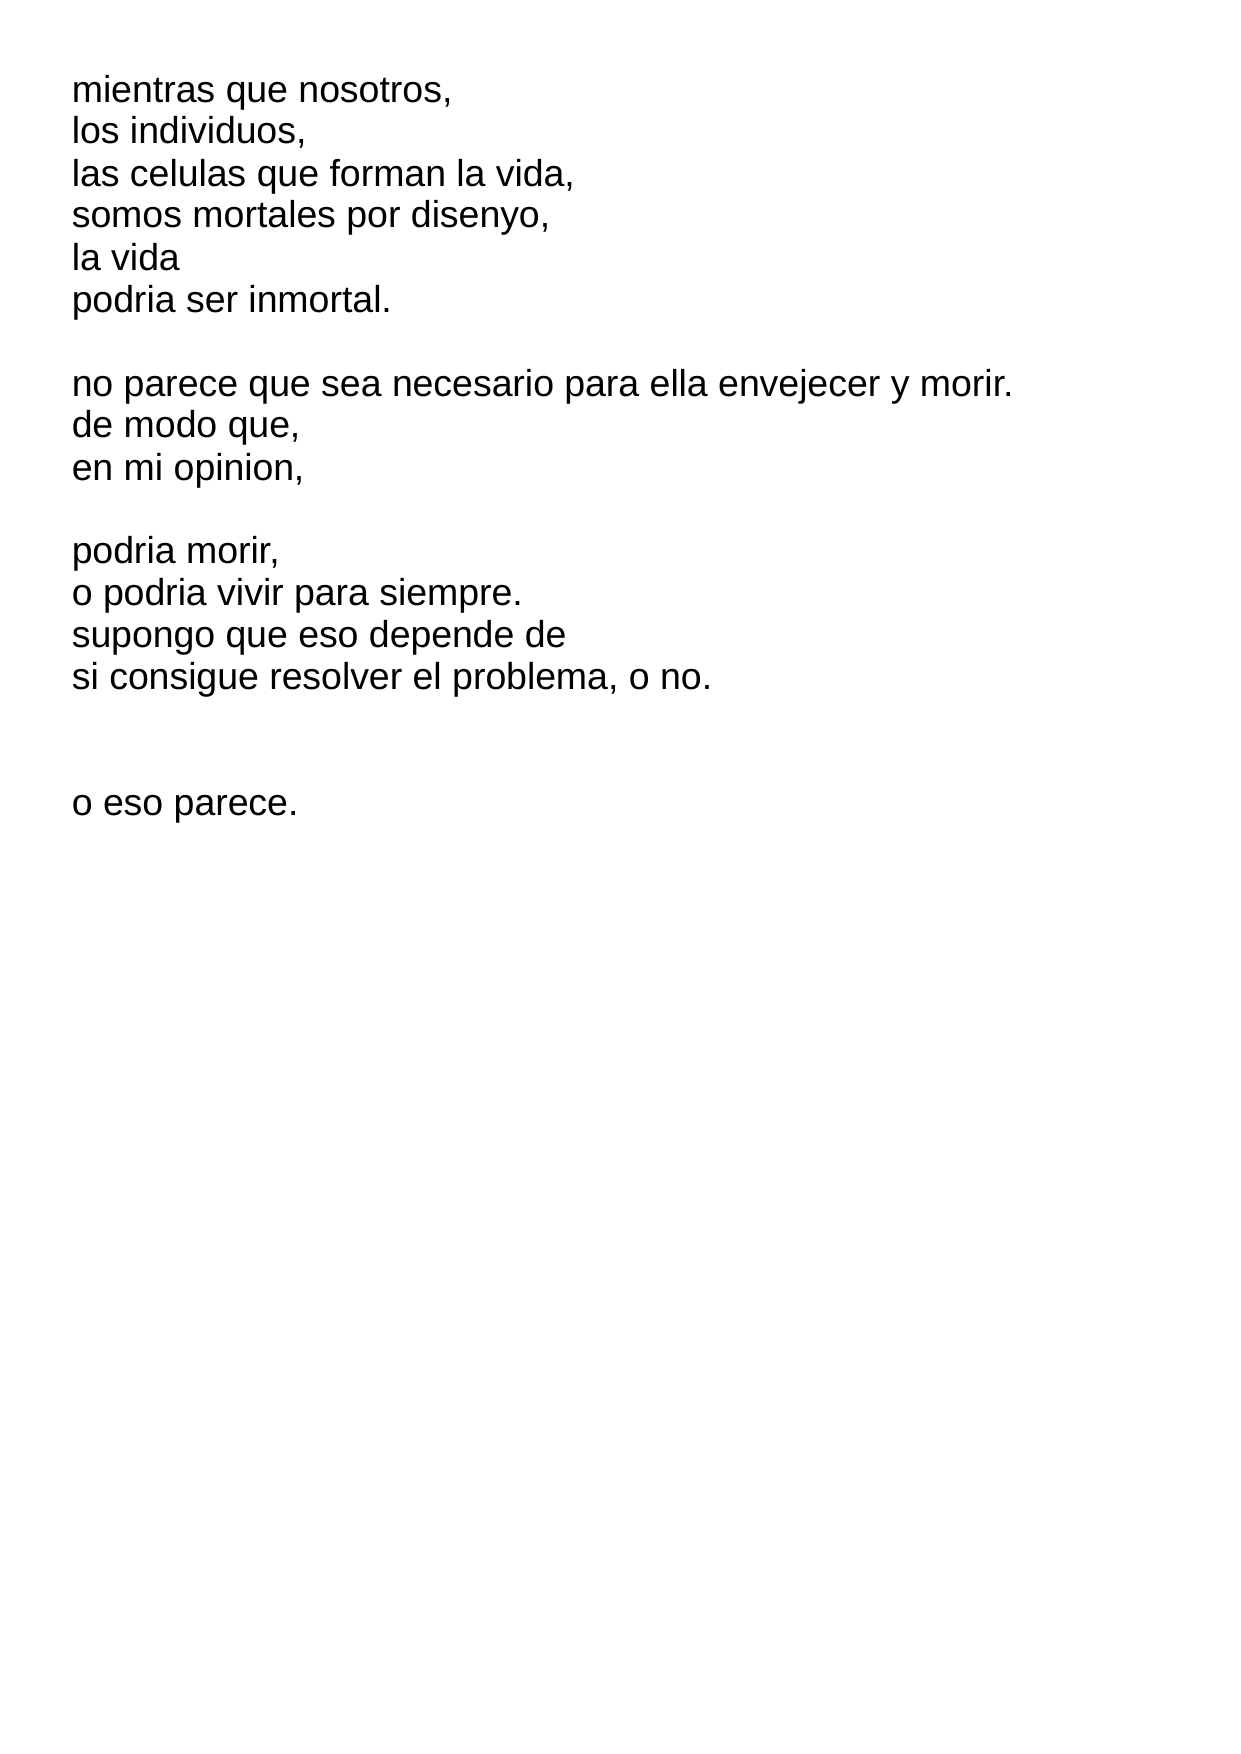

mientras que nosotros,
los individuos,
las celulas que forman la vida,
somos mortales por disenyo,
la vida
podria ser inmortal.
no parece que sea necesario para ella envejecer y morir.
de modo que,
en mi opinion,
podria morir,
o podria vivir para siempre.
supongo que eso depende de
si consigue resolver el problema, o no.
o eso parece.